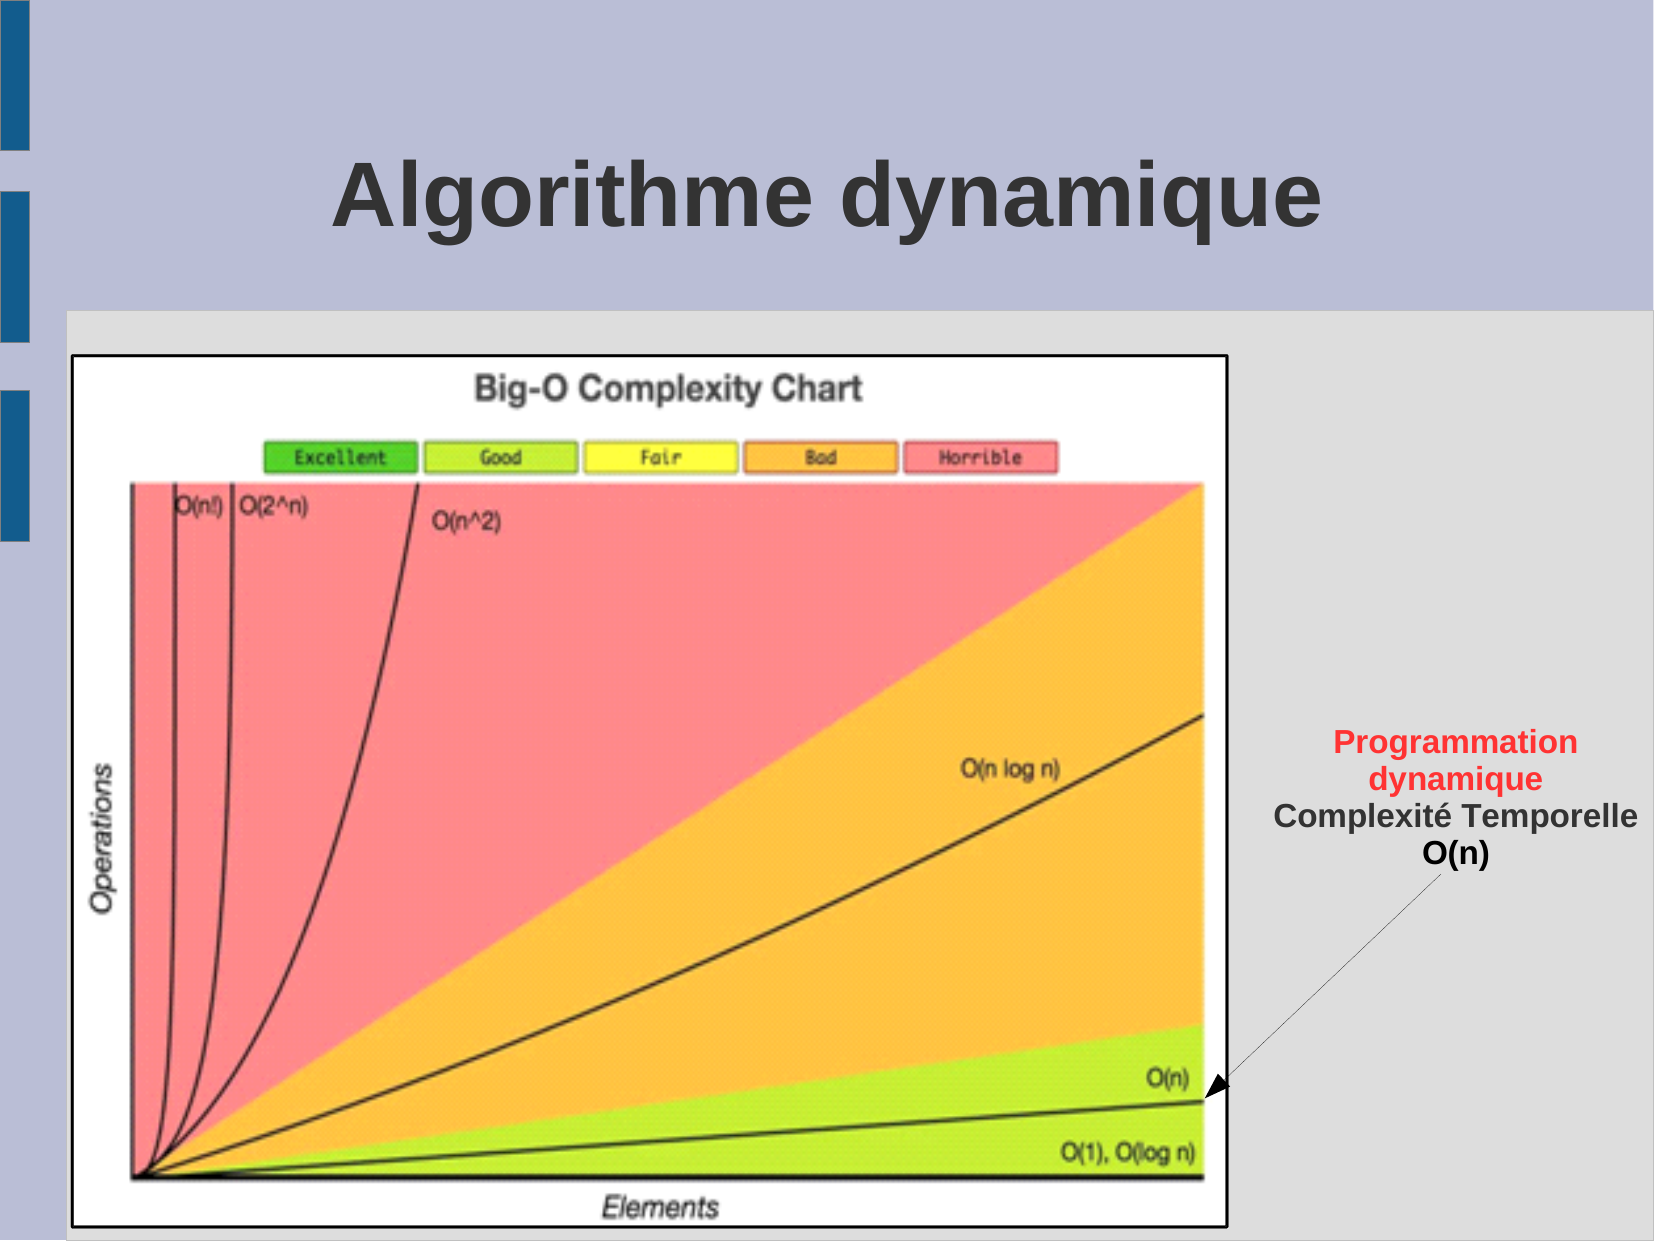

# Algorithme dynamique
Programmation dynamique
Complexité Temporelle
O(n)